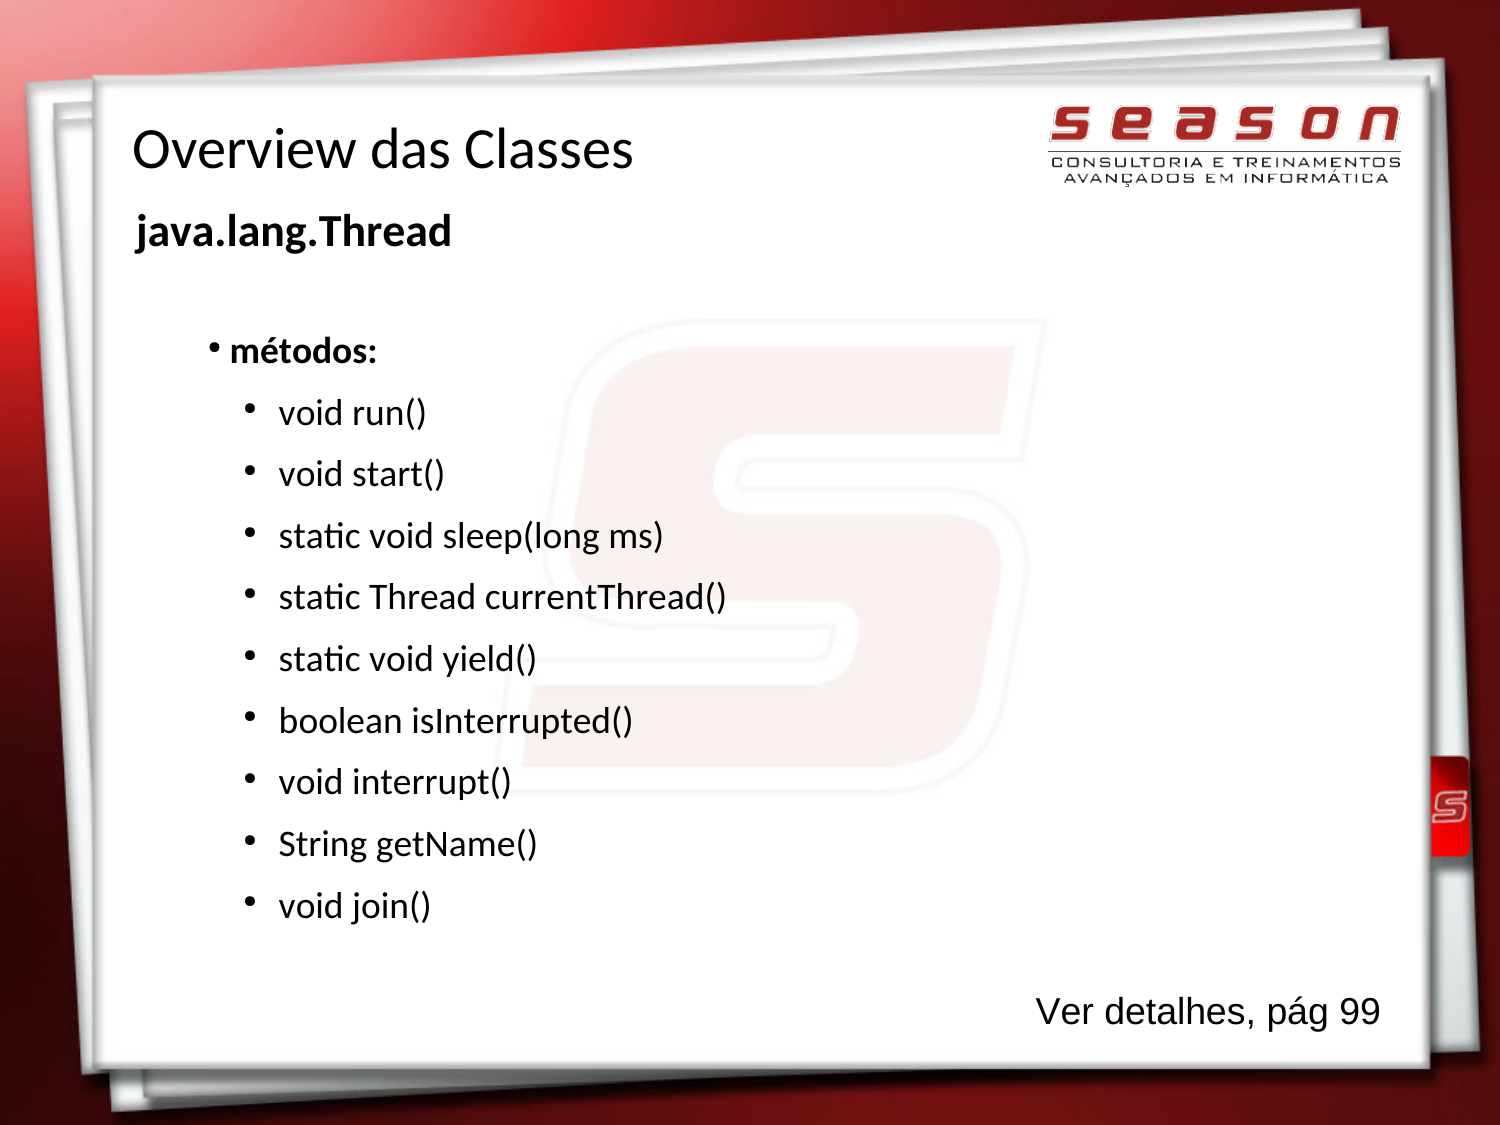

# Overview das Classes
java.lang.Thread
 métodos:
void run()
void start()
static void sleep(long ms)
static Thread currentThread()
static void yield()
boolean isInterrupted()
void interrupt()
String getName()
void join()
Ver detalhes, pág 99